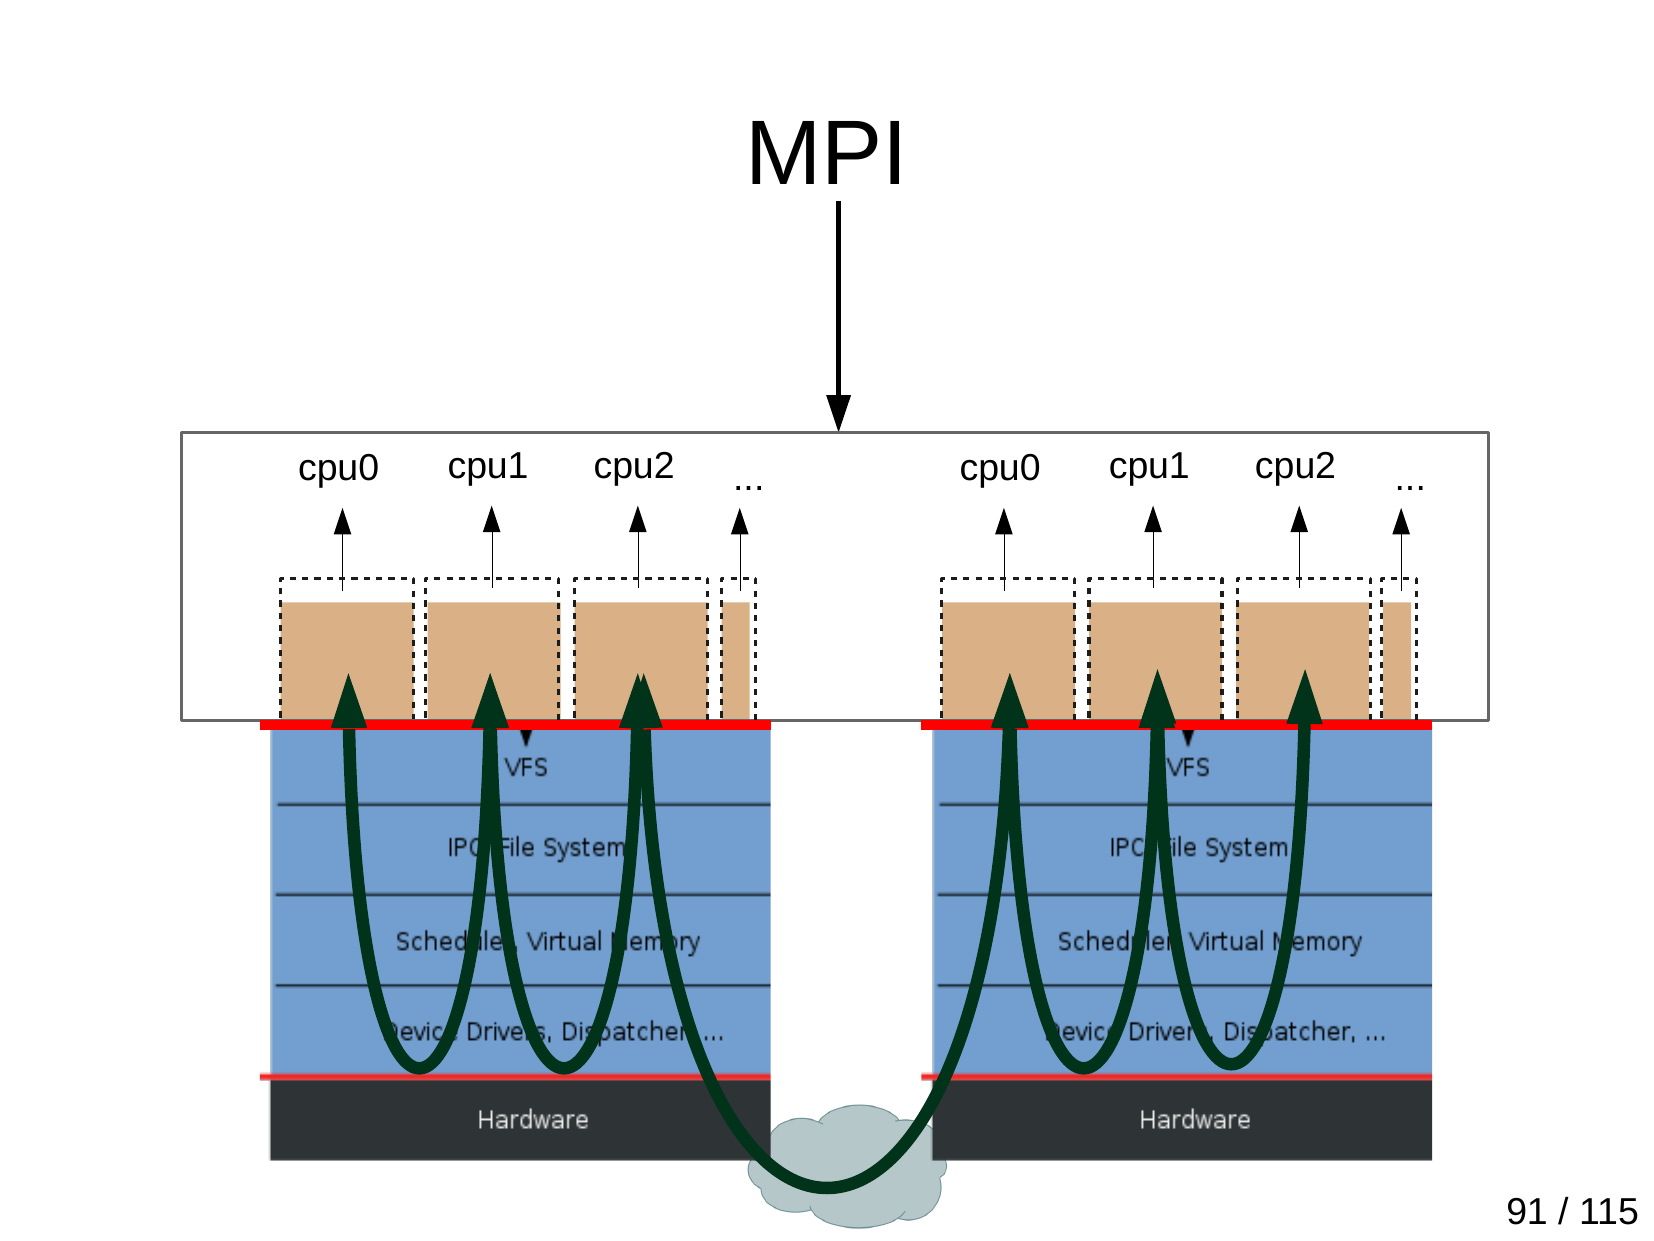

# MPI
cpu1
cpu2
cpu1
cpu2
cpu0
cpu0
...
...